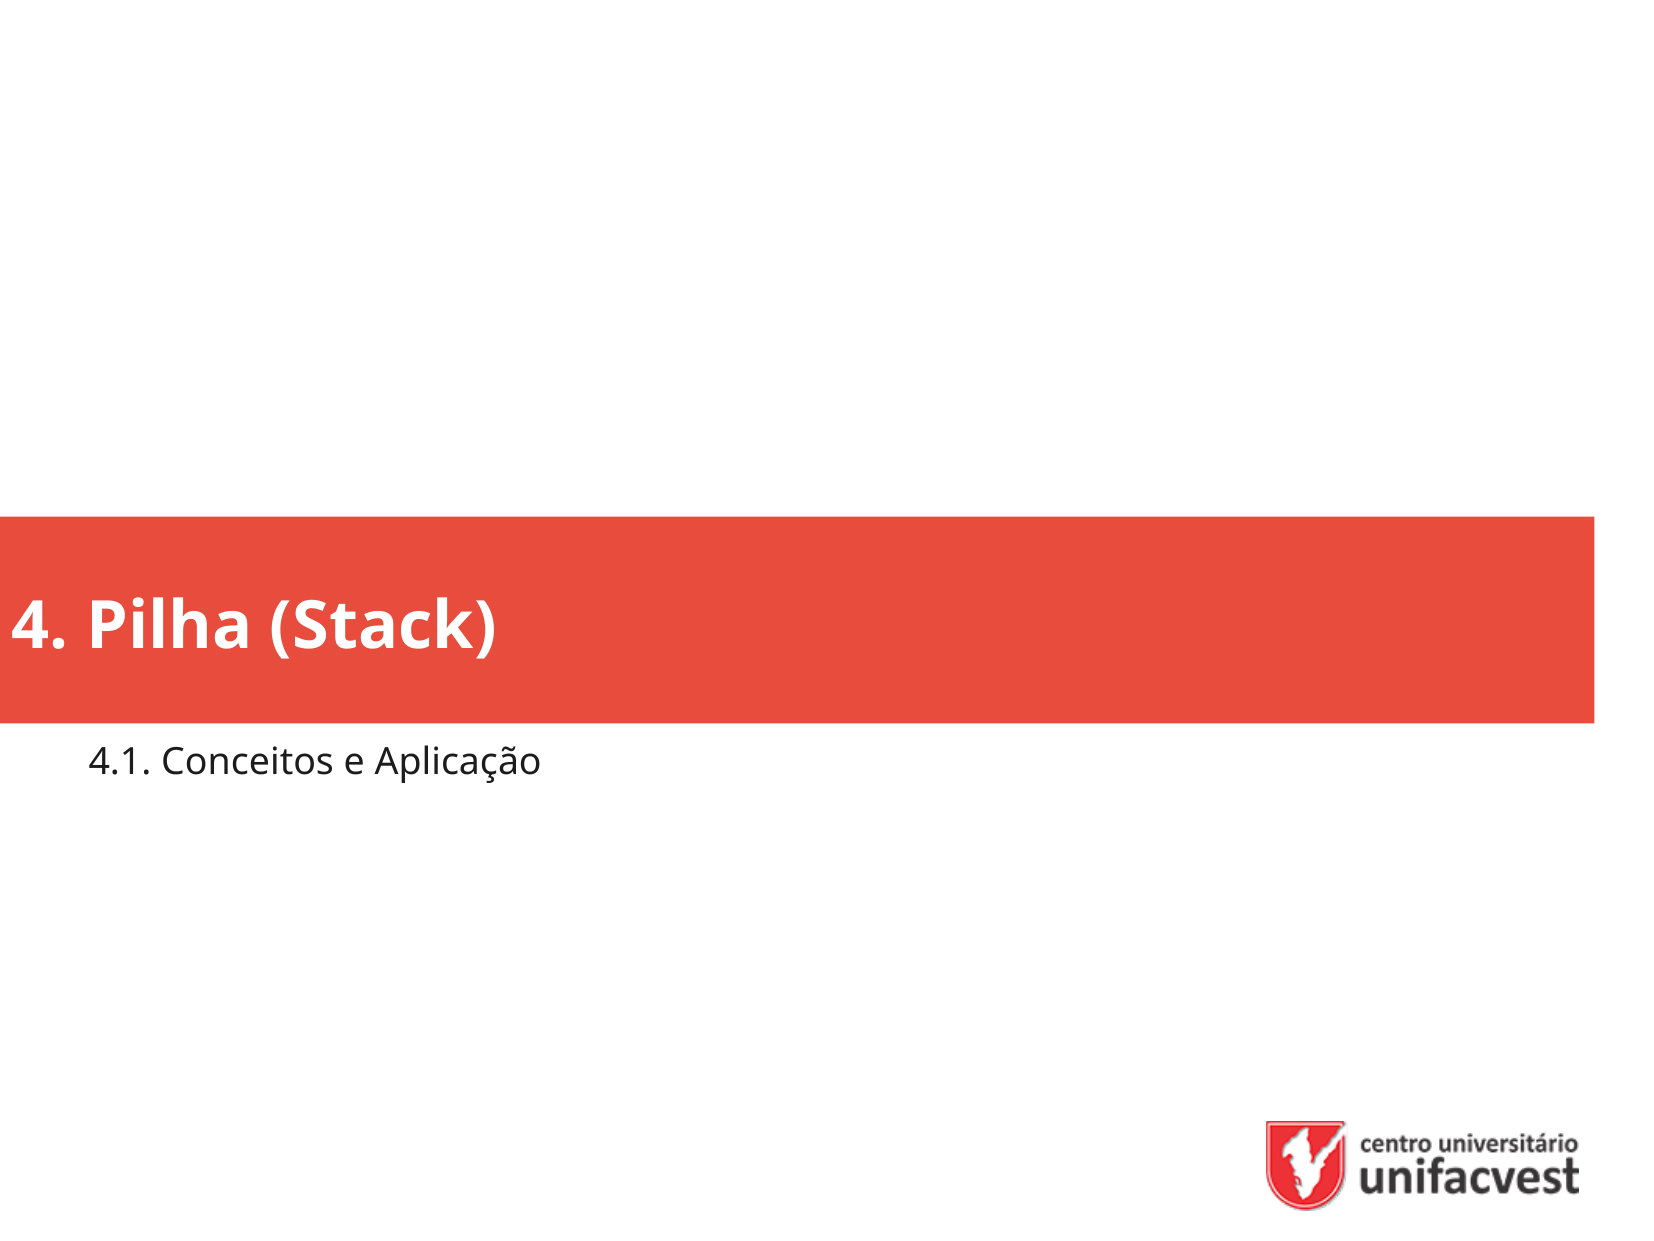

4. Pilha (Stack)
# 4.1. Conceitos e Aplicação